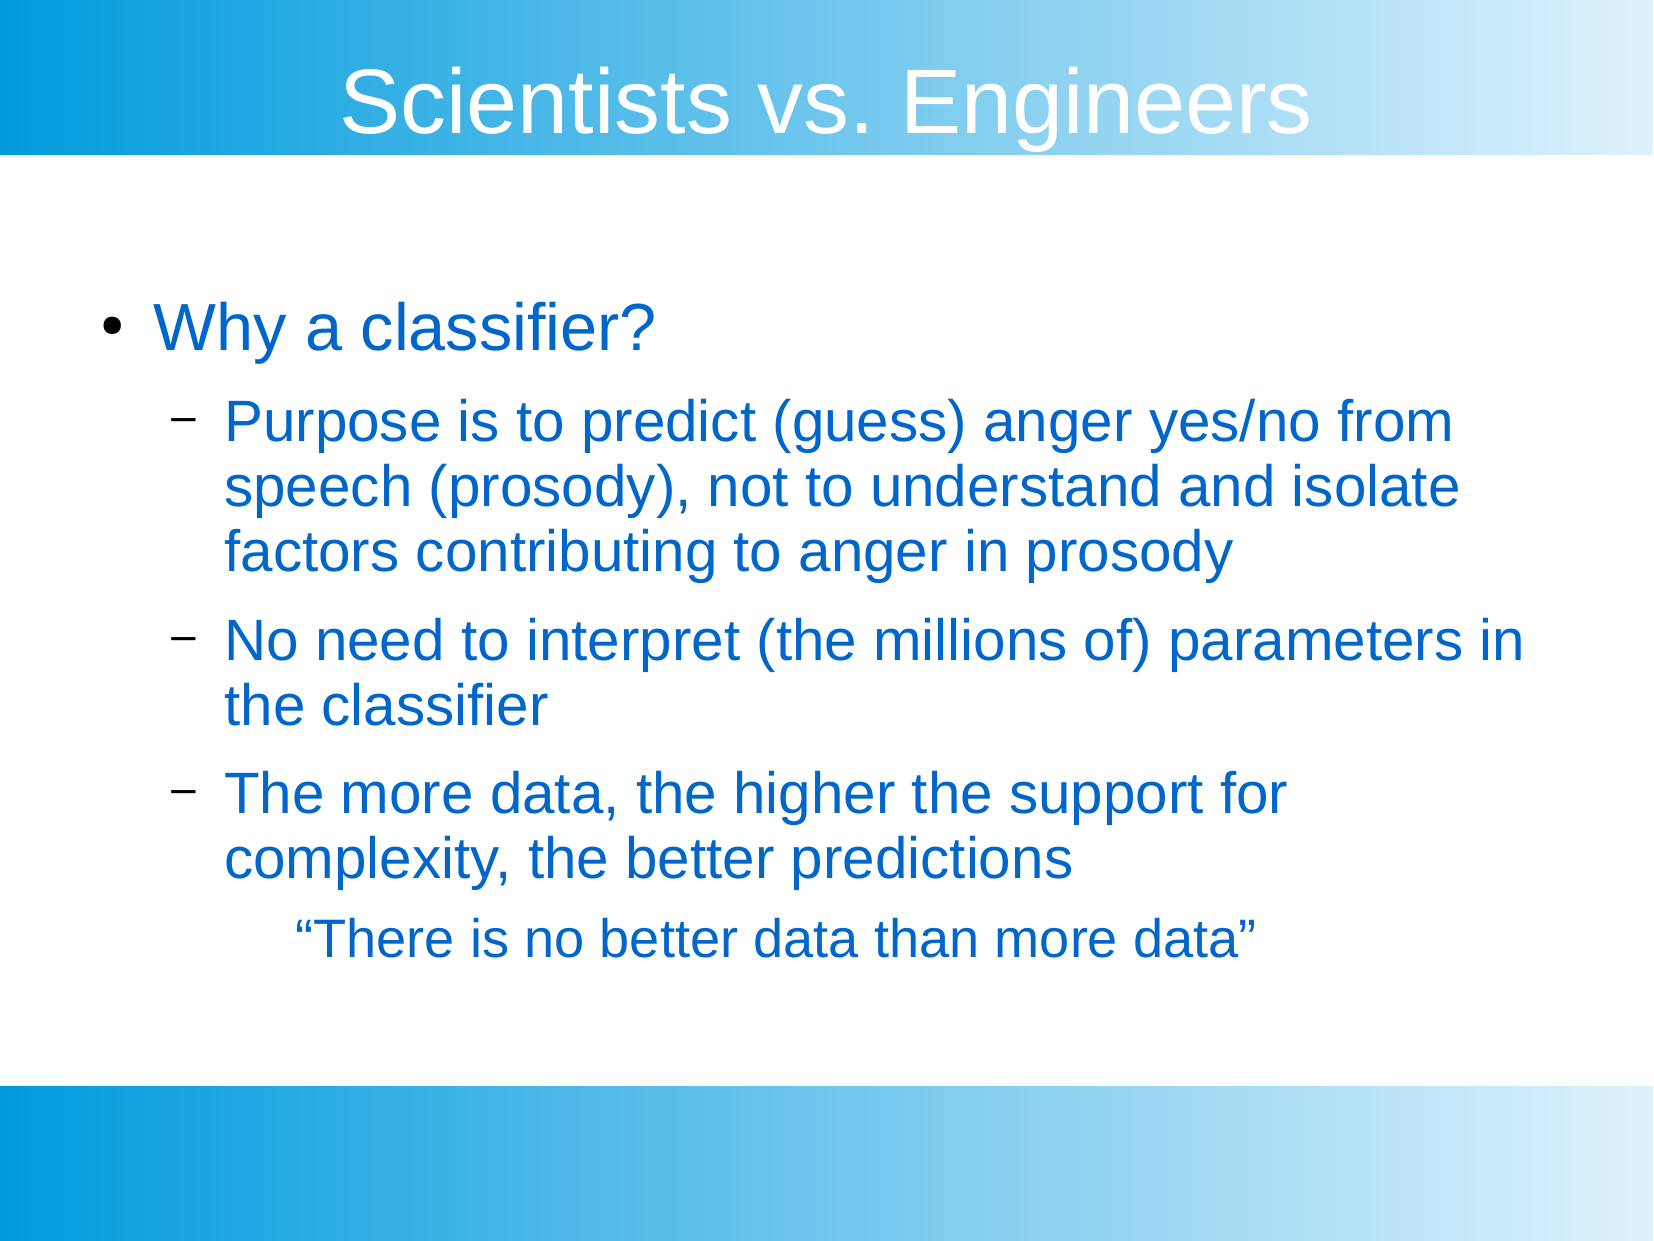

Scientists vs. Engineers
# Why a classifier?
Purpose is to predict (guess) anger yes/no from speech (prosody), not to understand and isolate factors contributing to anger in prosody
No need to interpret (the millions of) parameters in the classifier
The more data, the higher the support for complexity, the better predictions
“There is no better data than more data”